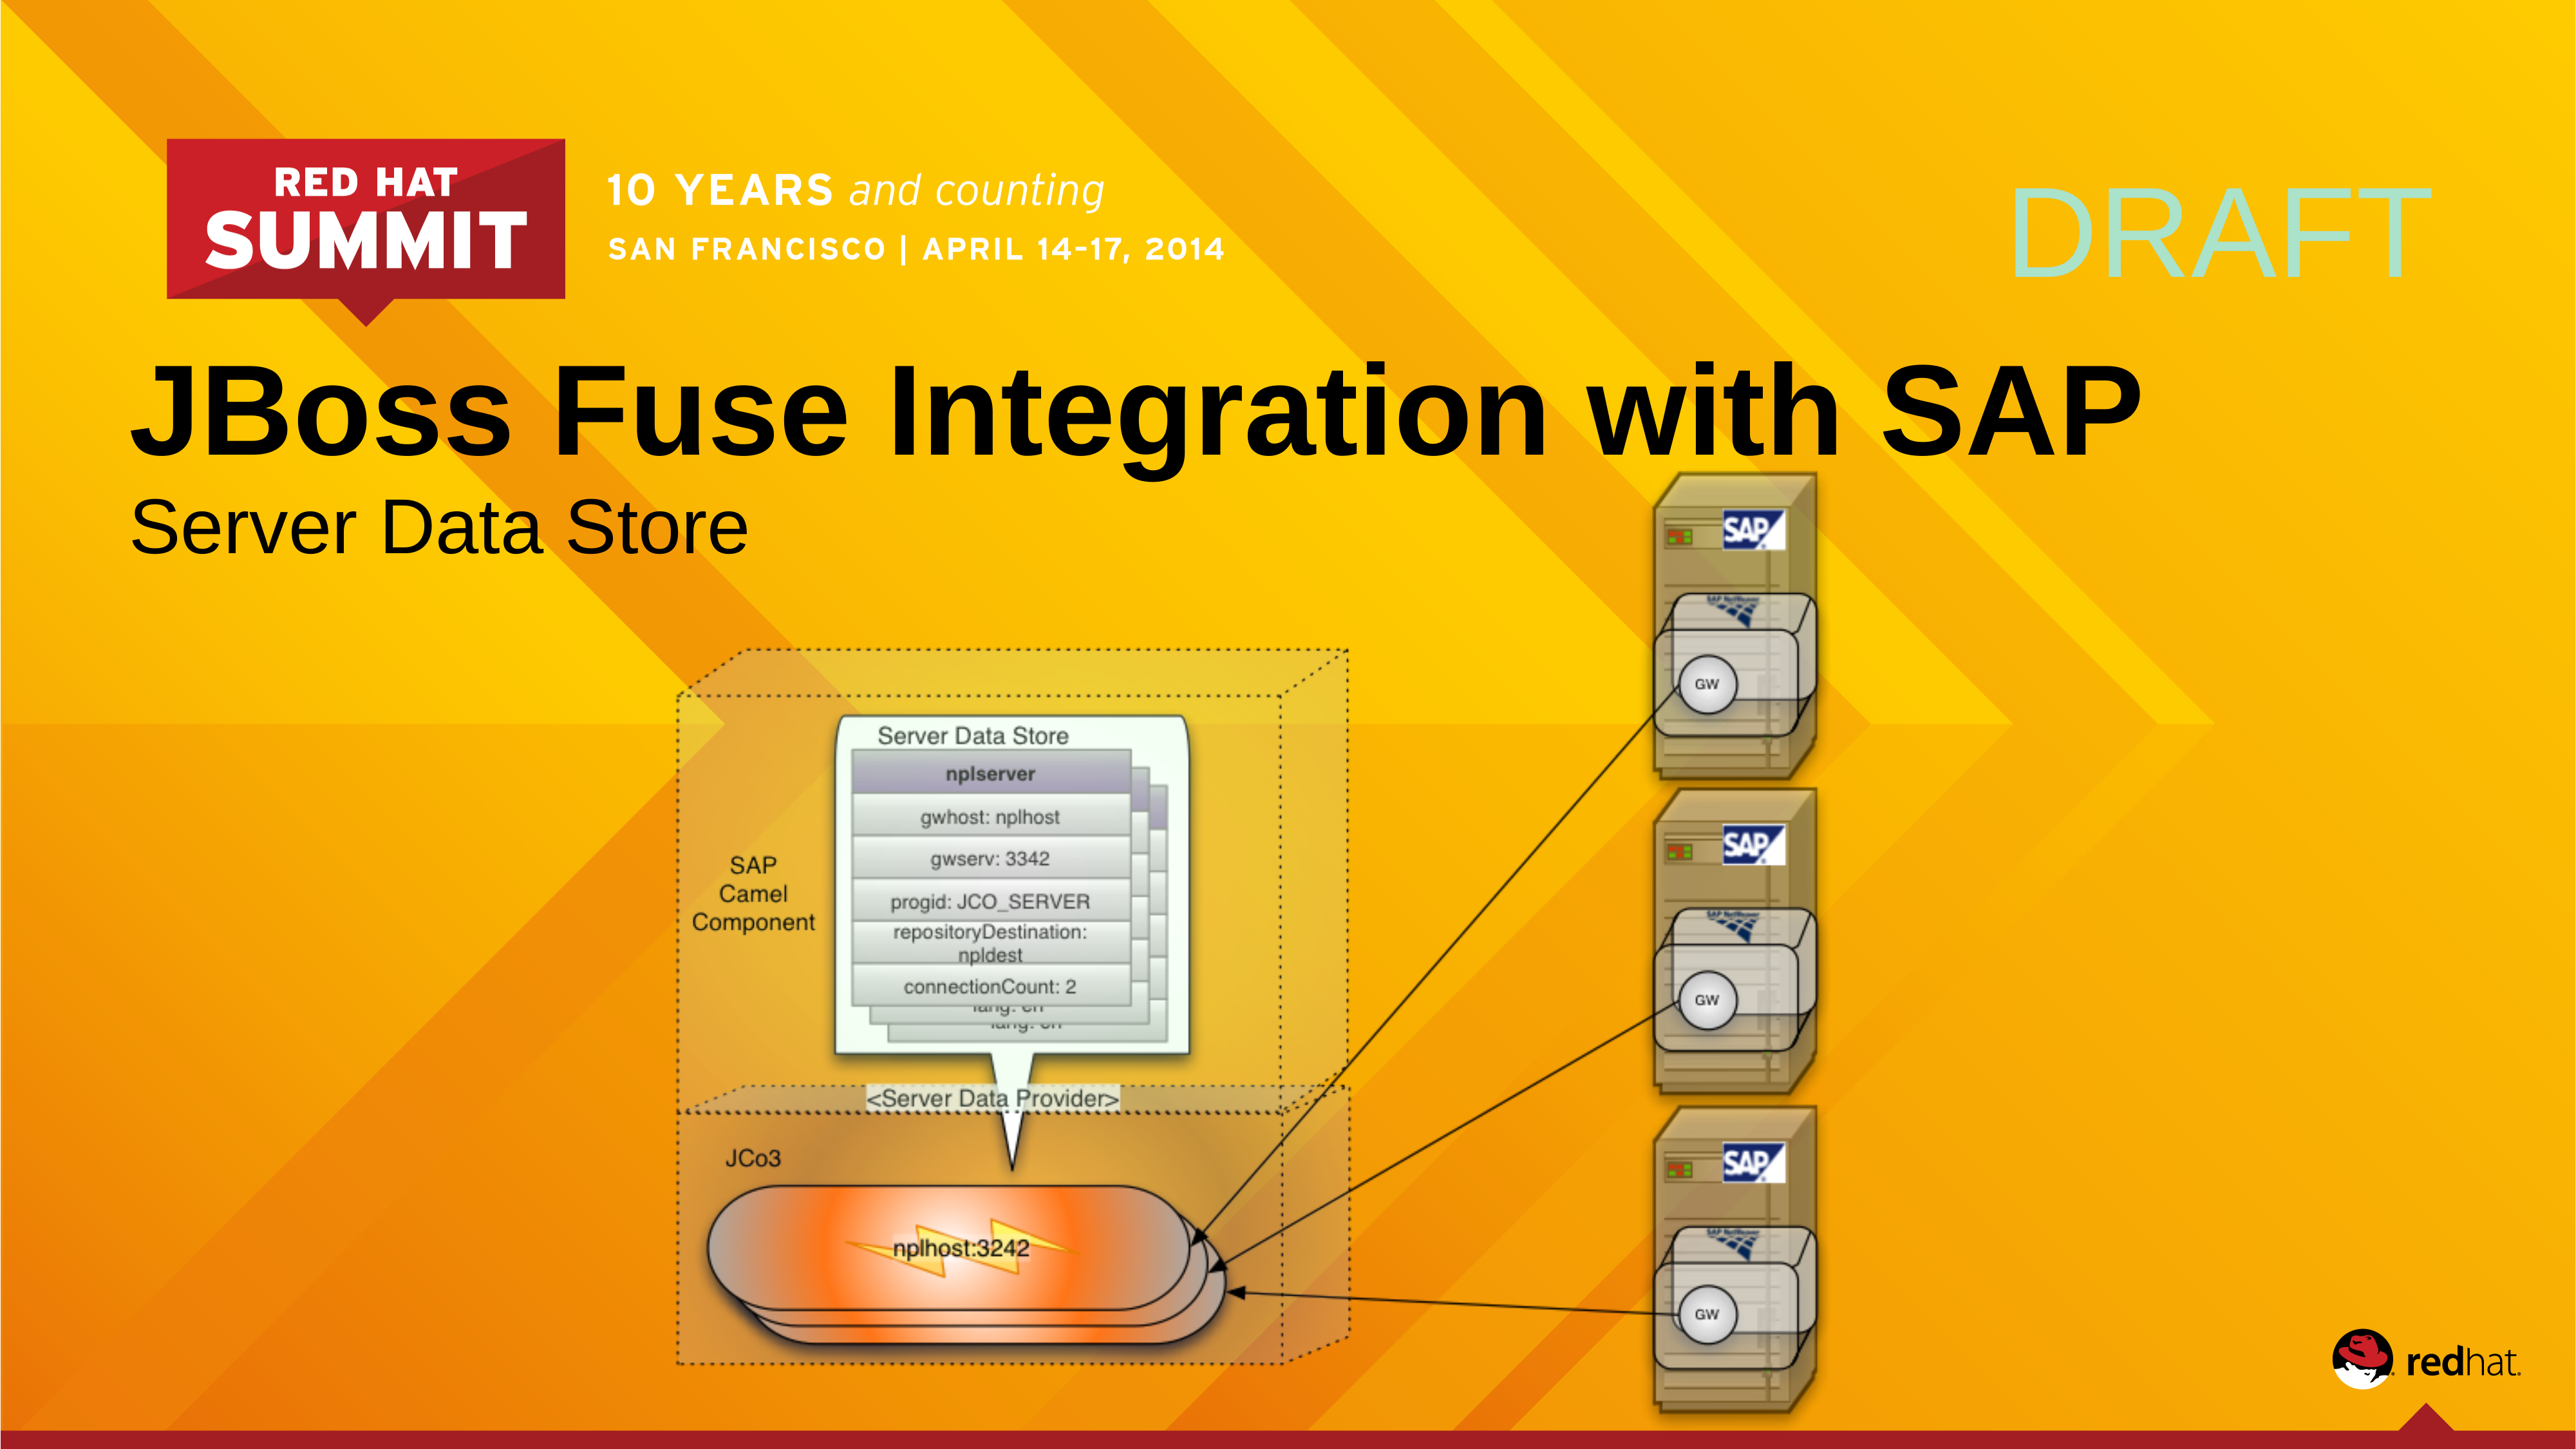

JBoss Fuse Integration with SAP
Server Data Store